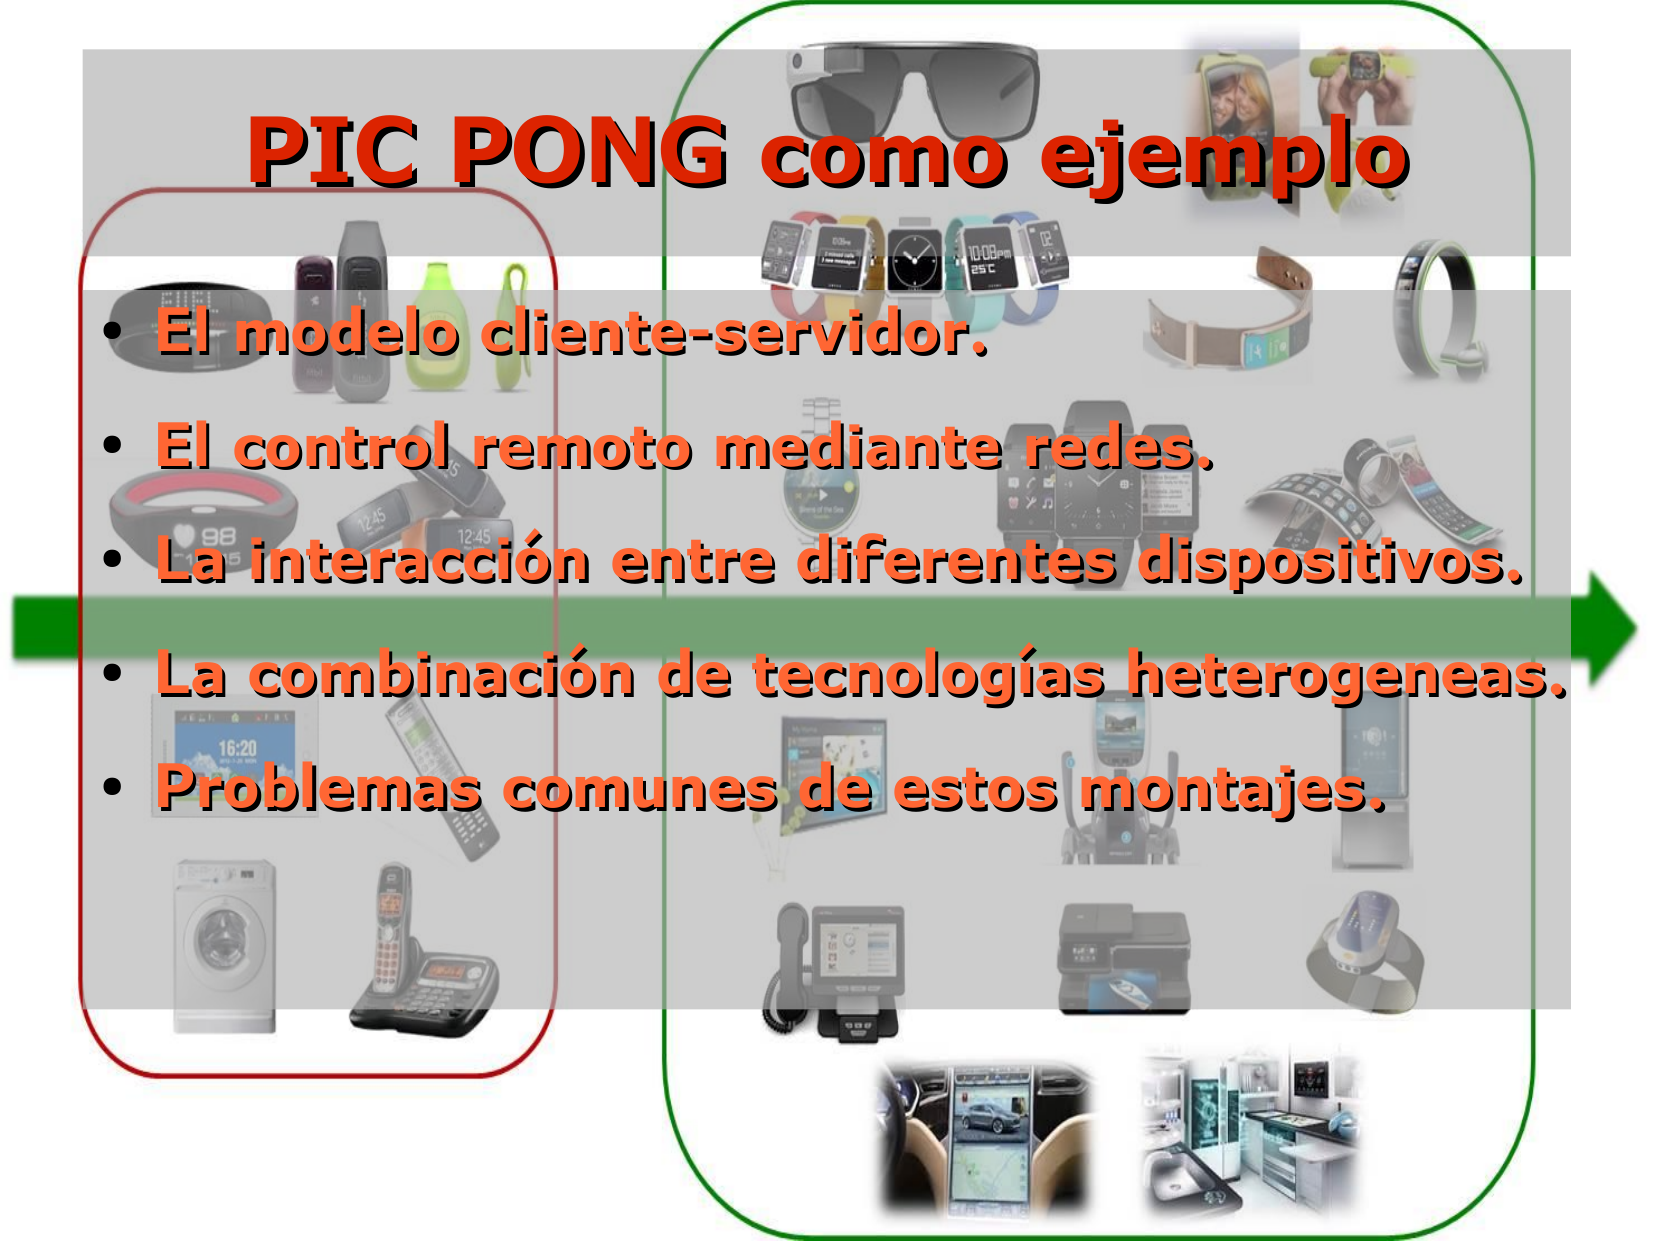

# PIC PONG como ejemplo
El modelo cliente-servidor.
El control remoto mediante redes.
La interacción entre diferentes dispositivos.
La combinación de tecnologías heterogeneas.
Problemas comunes de estos montajes.